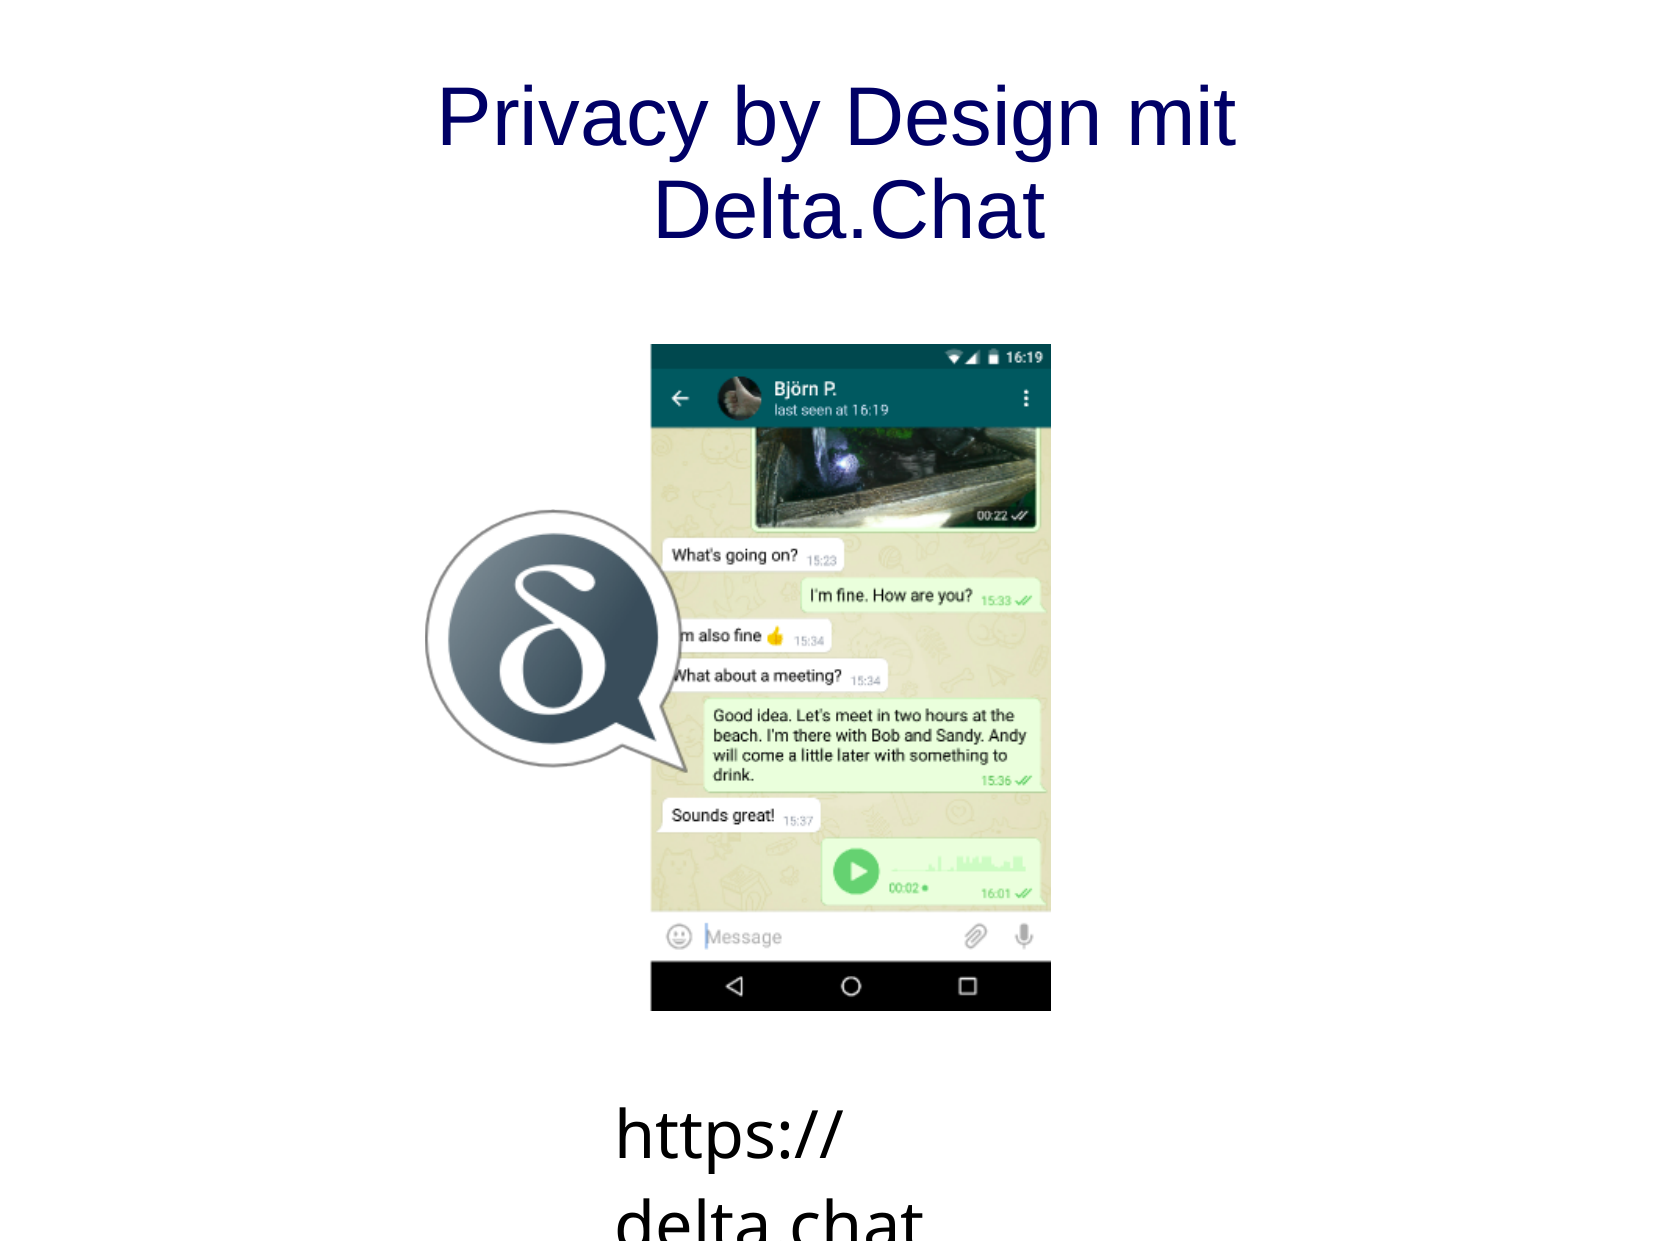

# Privacy by Design mit Delta.Chat
https://delta.chat